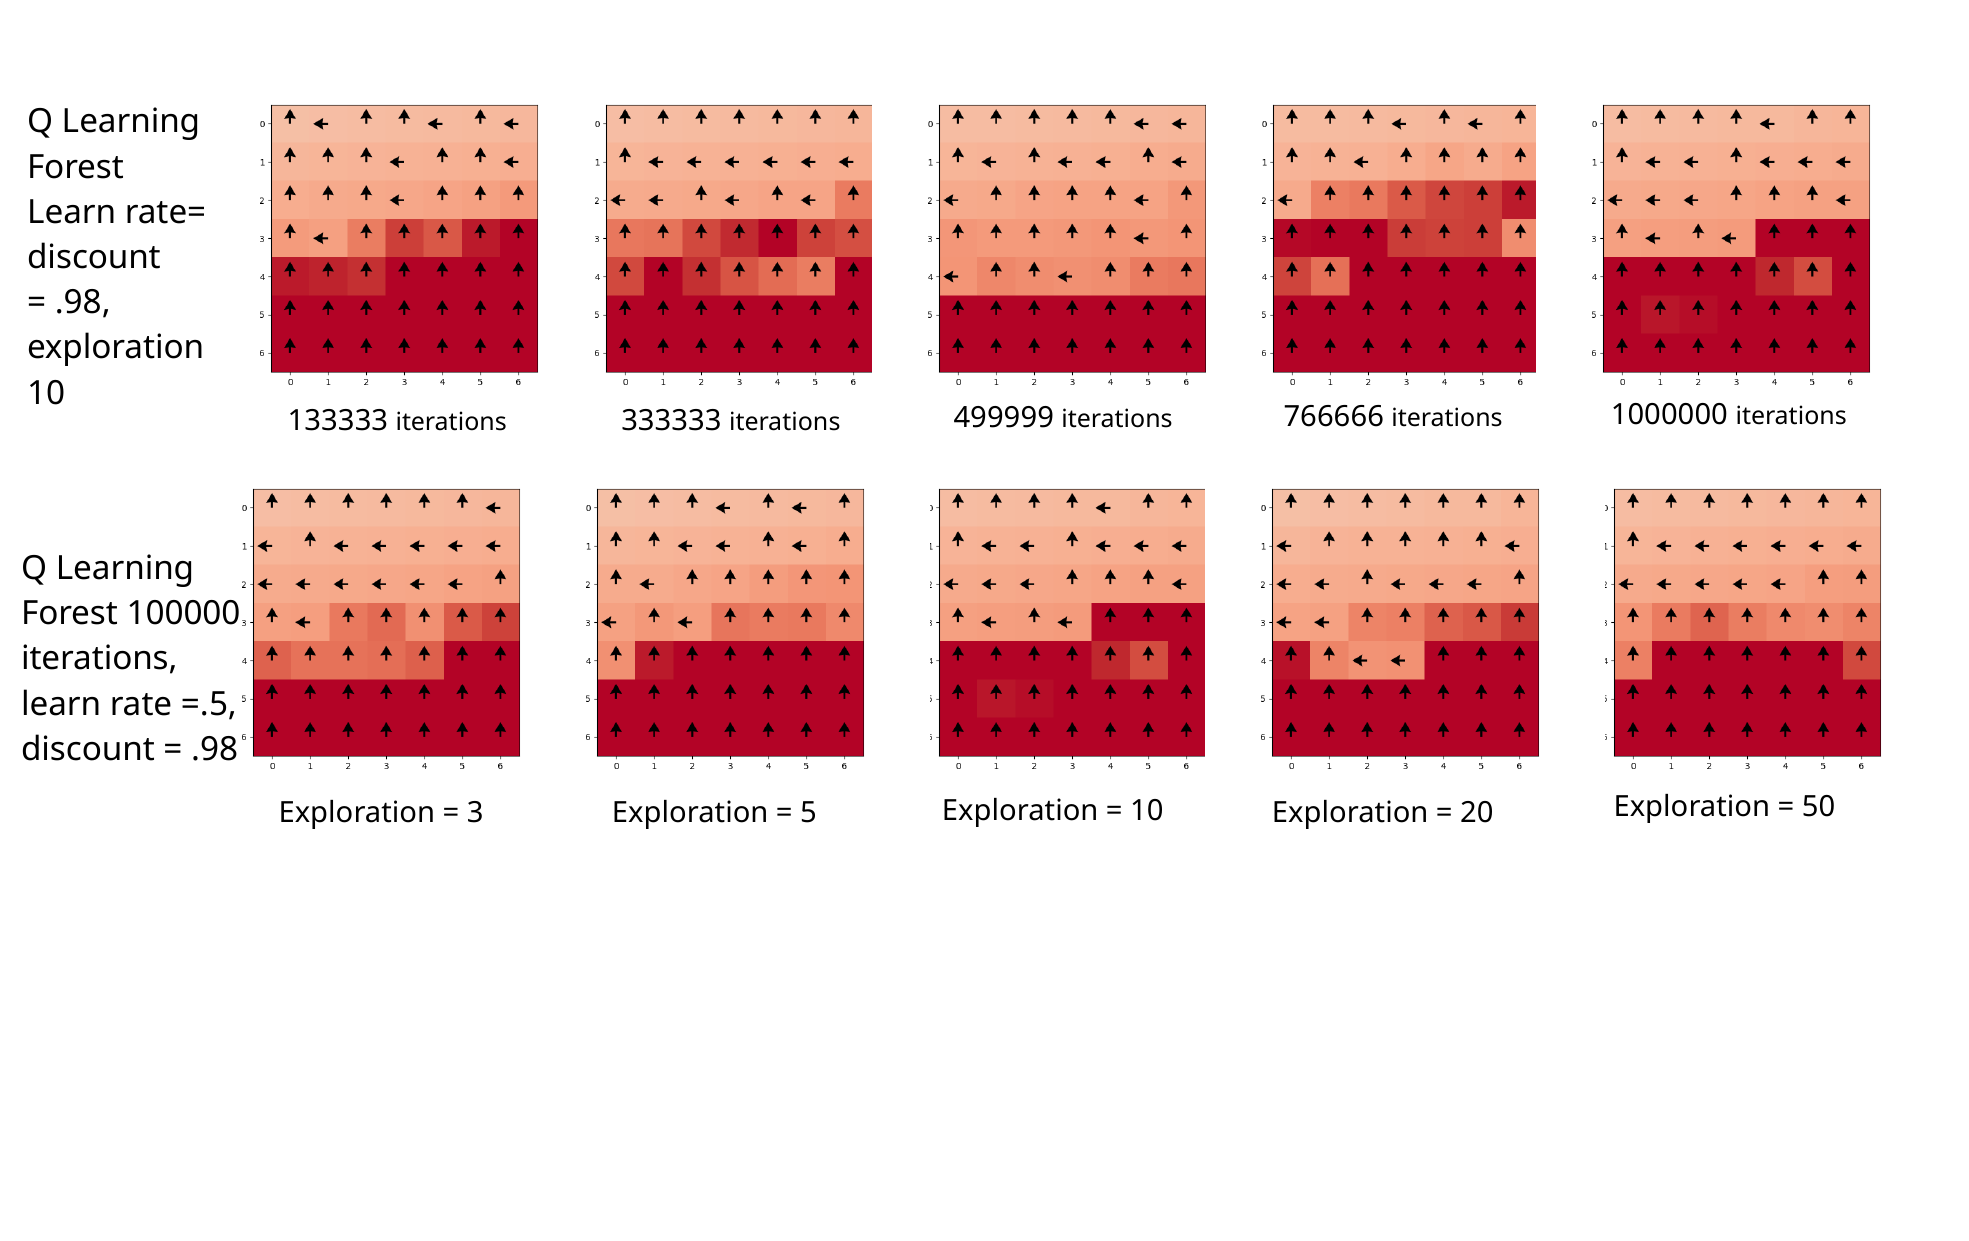

Q Learning
Forest
Learn rate=.5, discount = .98, exploration = 10
1000000 iterations
766666 iterations
499999 iterations
133333 iterations
333333 iterations
Q Learning Forest 100000 iterations, learn rate =.5, discount = .98
Exploration = 50
Exploration = 10
Exploration = 3
Exploration = 20
Exploration = 5